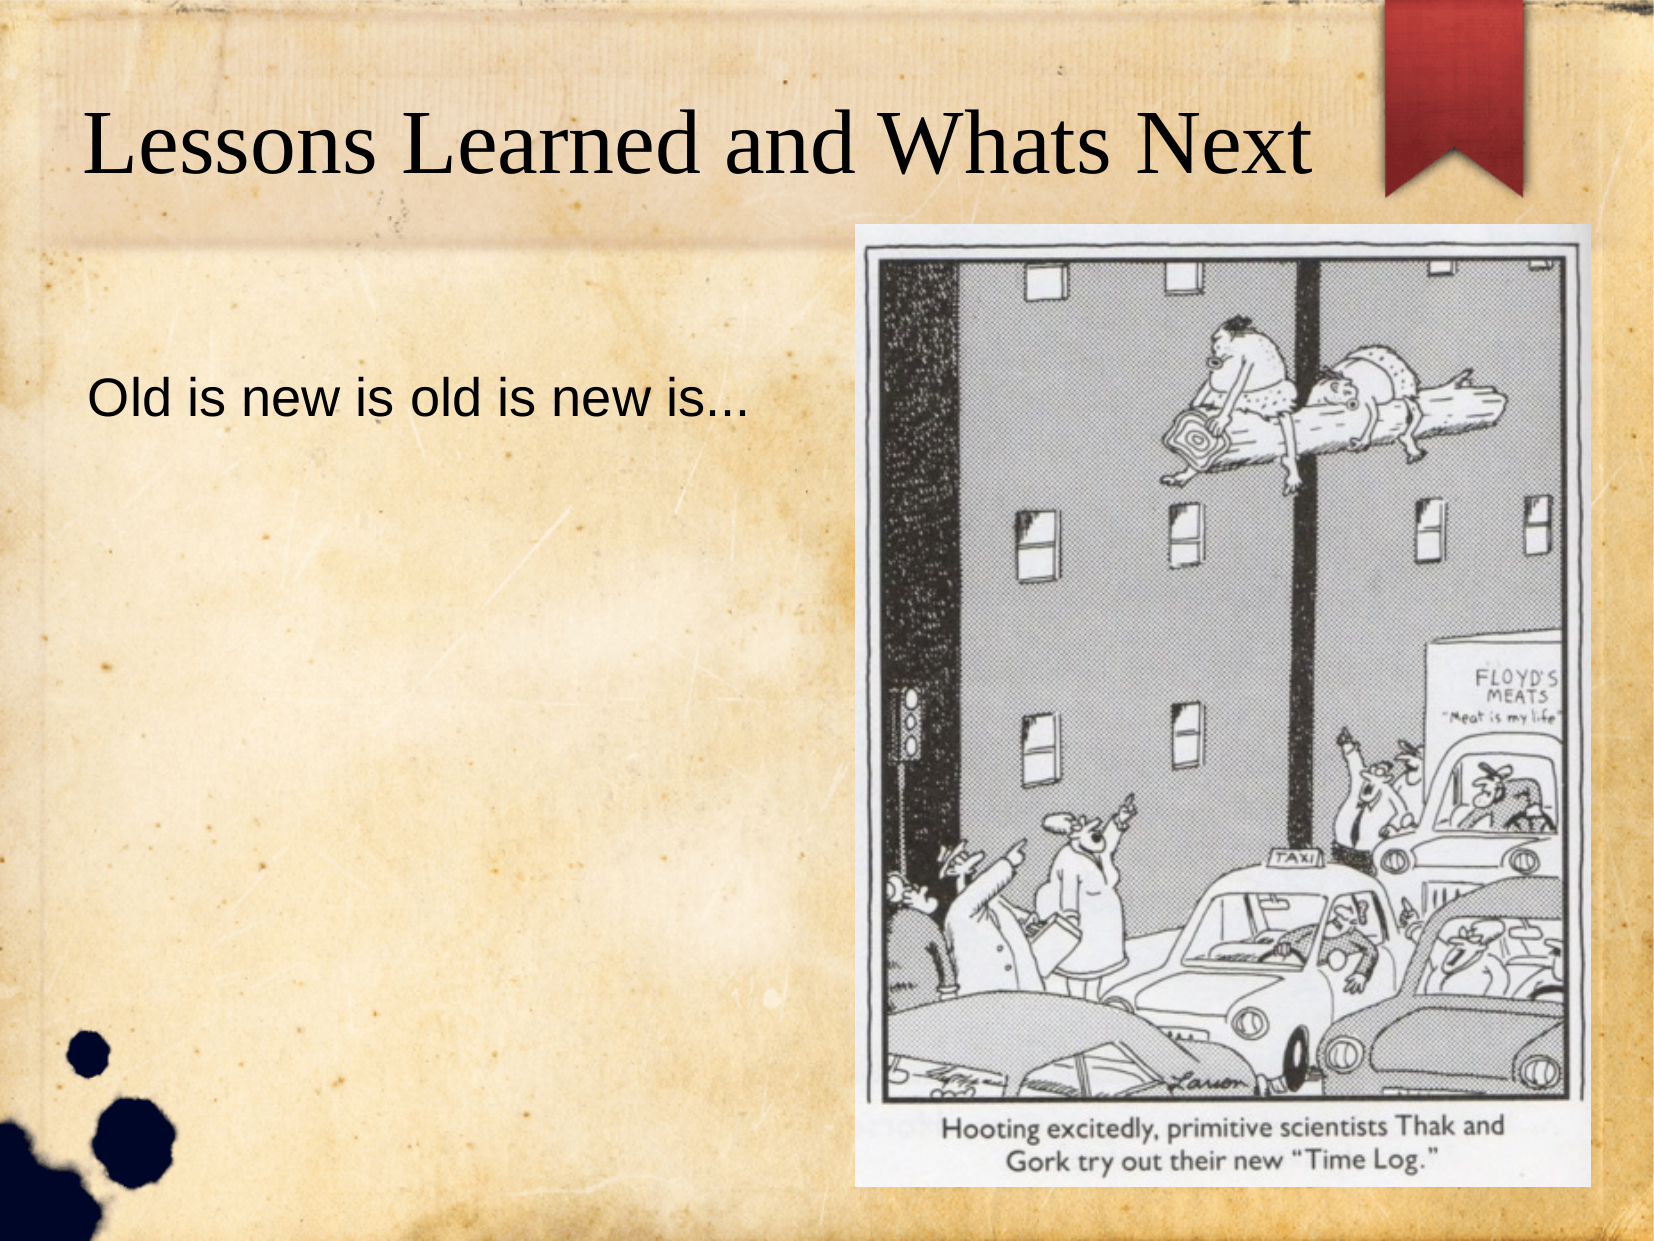

# Lessons Learned and Whats Next
Old is new is old is new is...